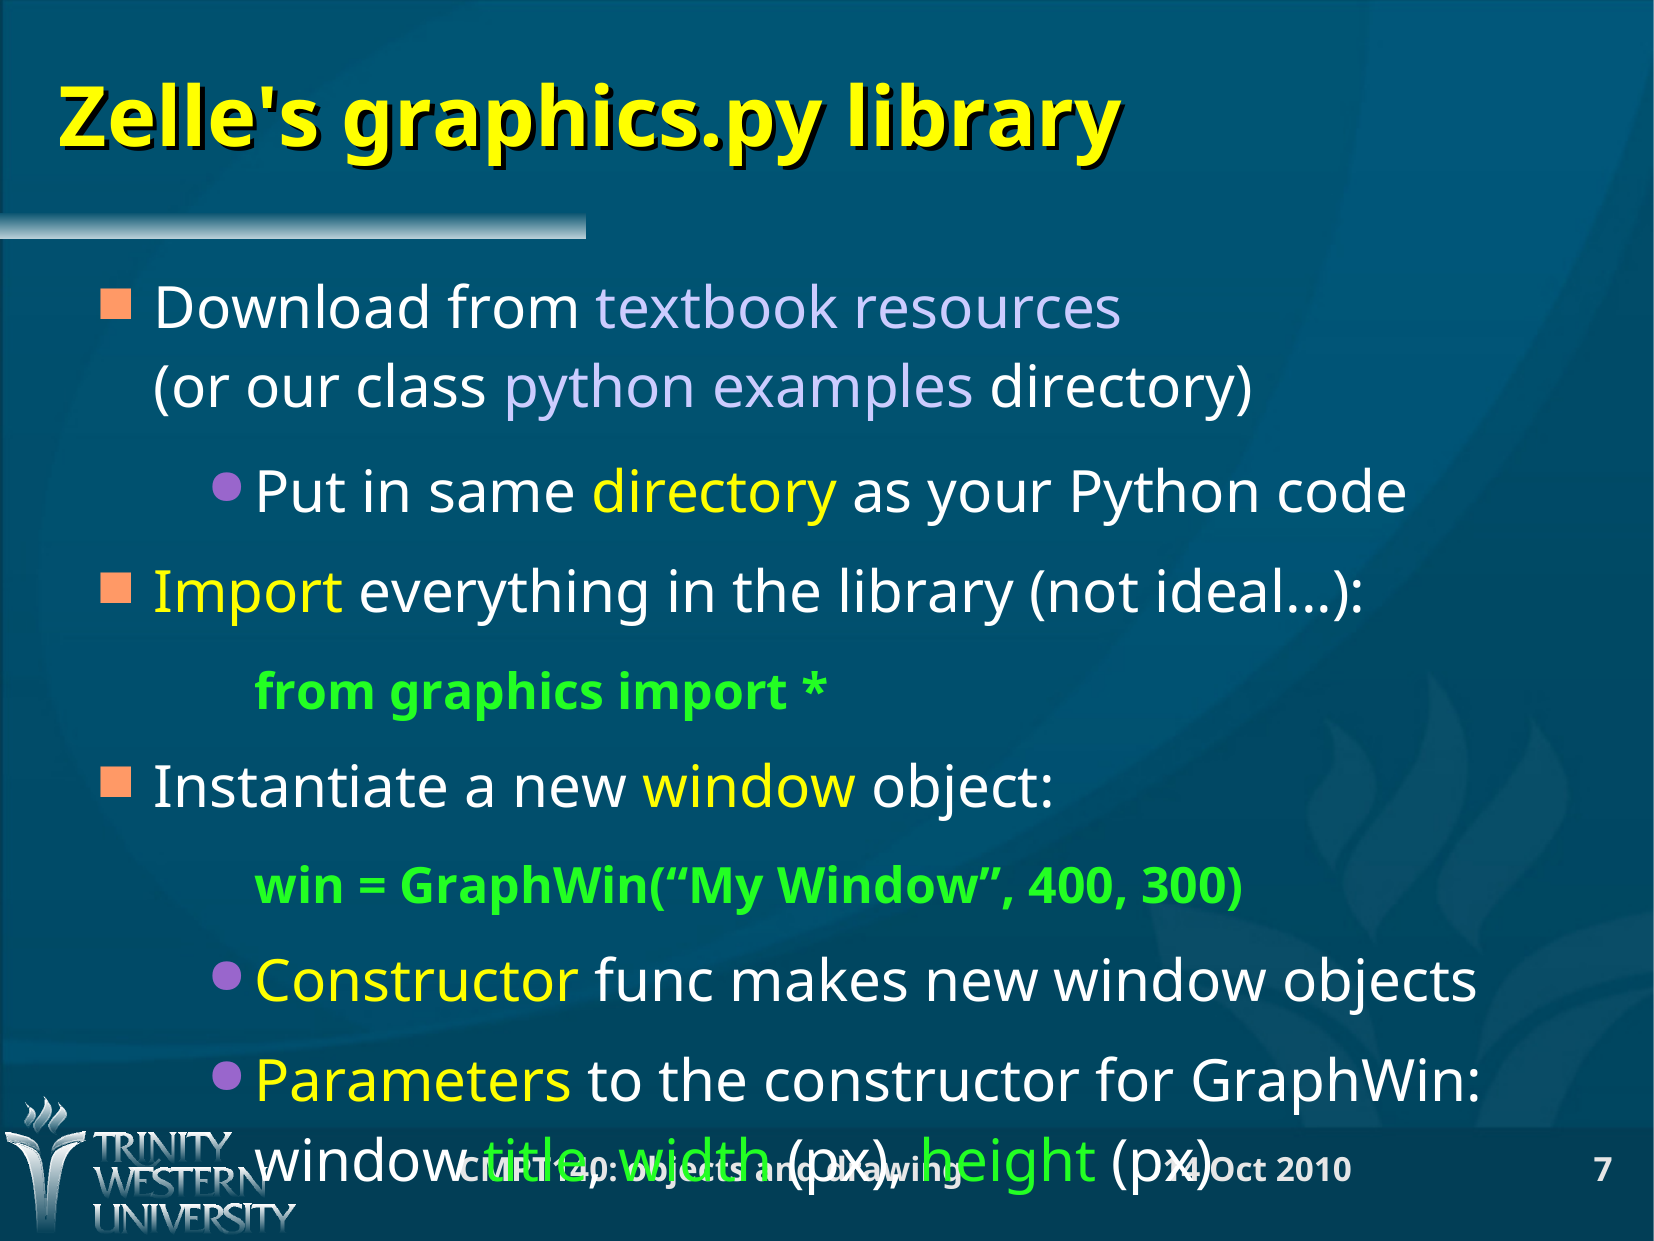

# Zelle's graphics.py library
Download from textbook resources
(or our class python examples directory)
Put in same directory as your Python code
Import everything in the library (not ideal...):
from graphics import *
Instantiate a new window object:
win = GraphWin(“My Window”, 400, 300)
Constructor func makes new window objects
Parameters to the constructor for GraphWin:
window title, width (px), height (px)
CMPT140: objects and drawing
14 Oct 2010
7